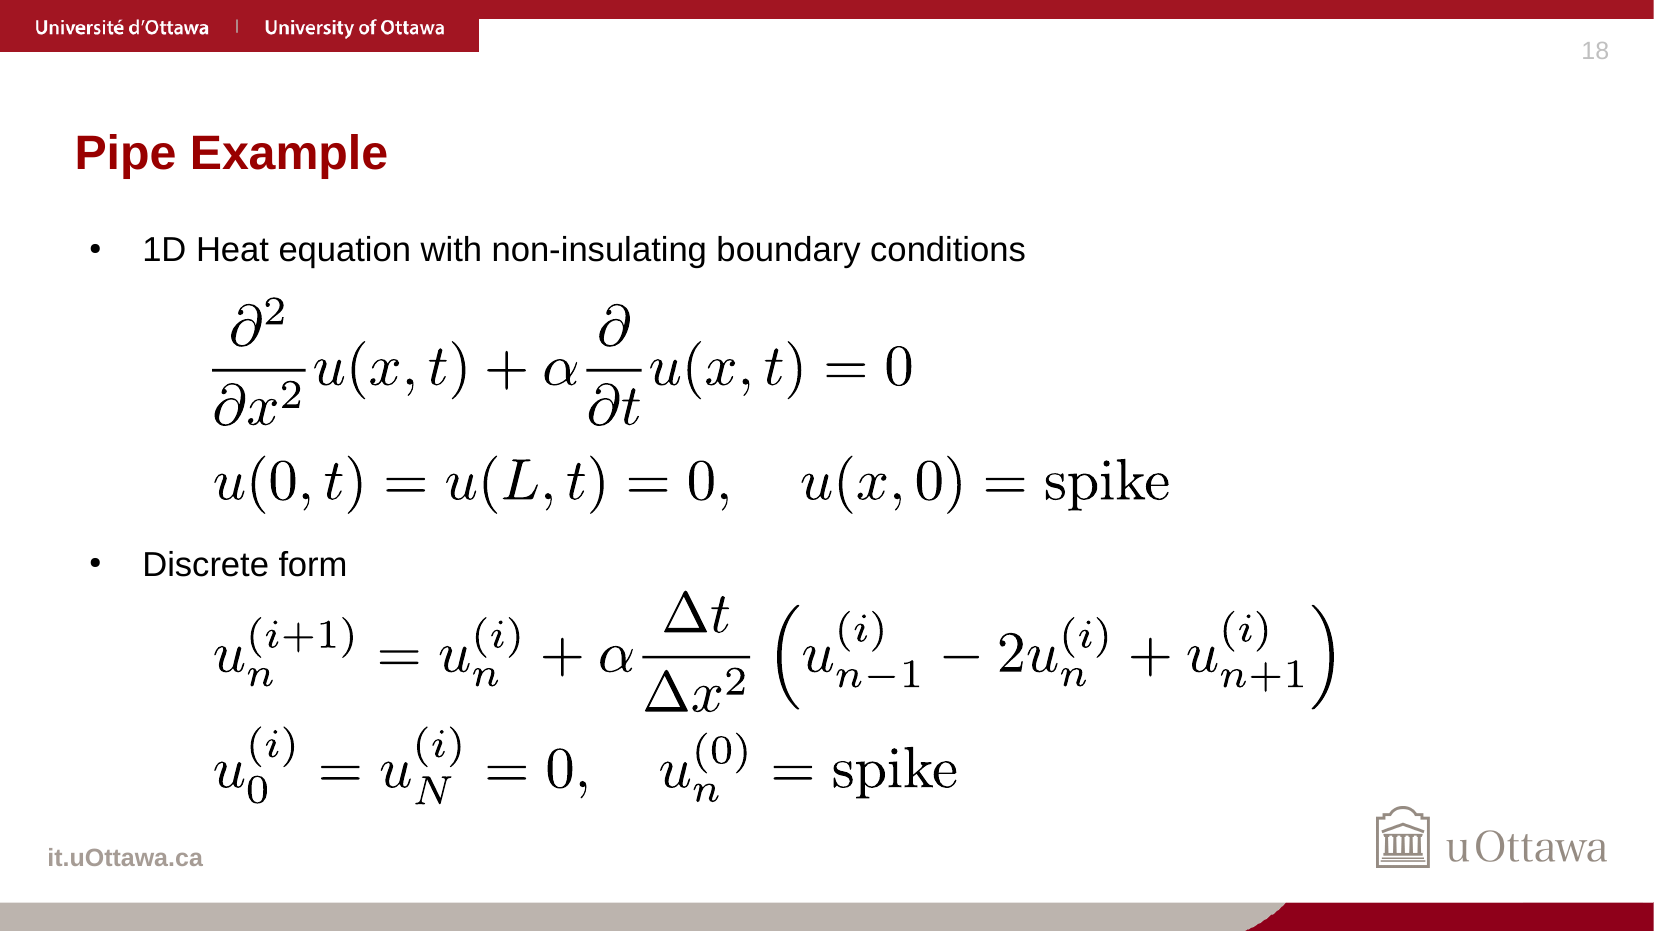

# Pipe Example
1D Heat equation with non-insulating boundary conditions
Discrete form